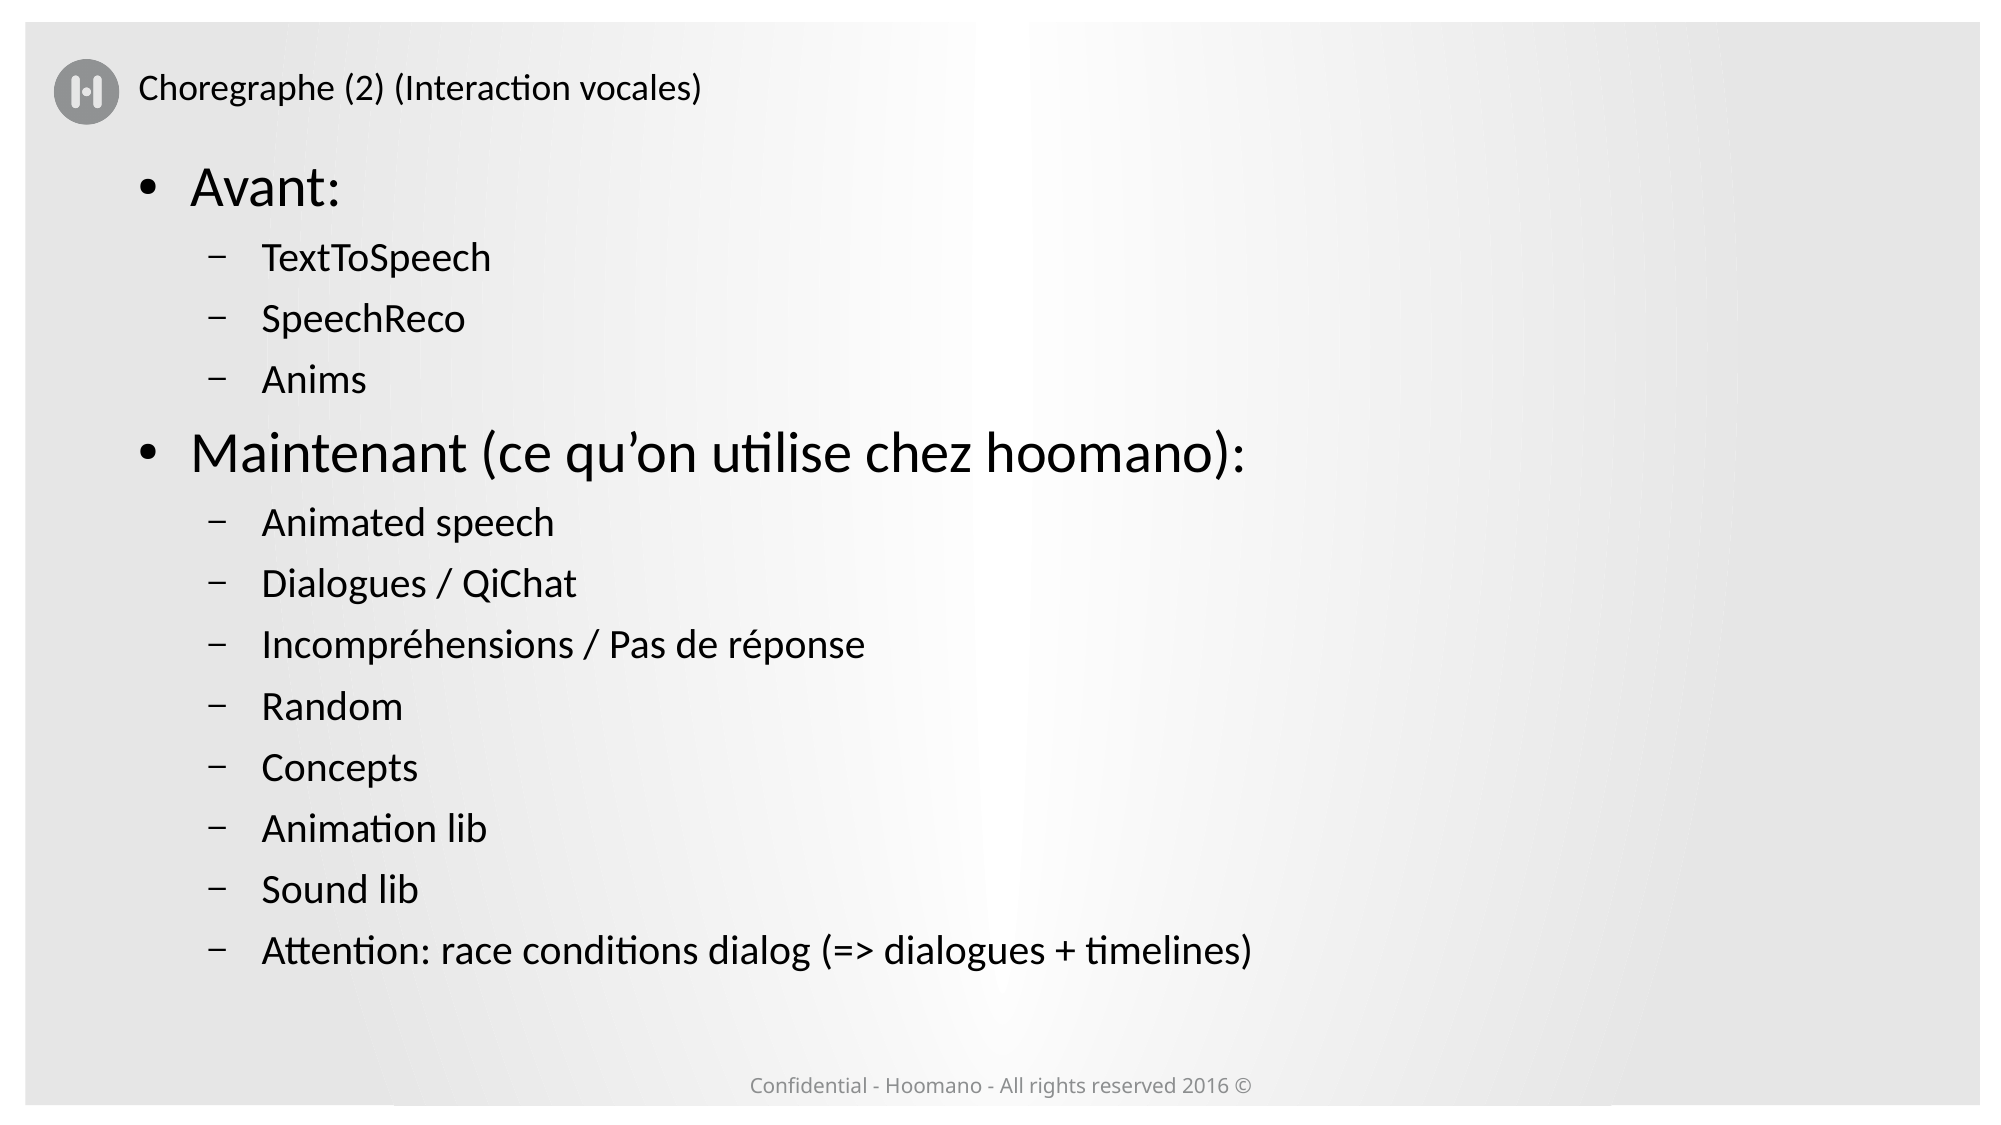

# Choregraphe (2) (Interaction vocales)
Avant:
TextToSpeech
SpeechReco
Anims
Maintenant (ce qu’on utilise chez hoomano):
Animated speech
Dialogues / QiChat
Incompréhensions / Pas de réponse
Random
Concepts
Animation lib
Sound lib
Attention: race conditions dialog (=> dialogues + timelines)